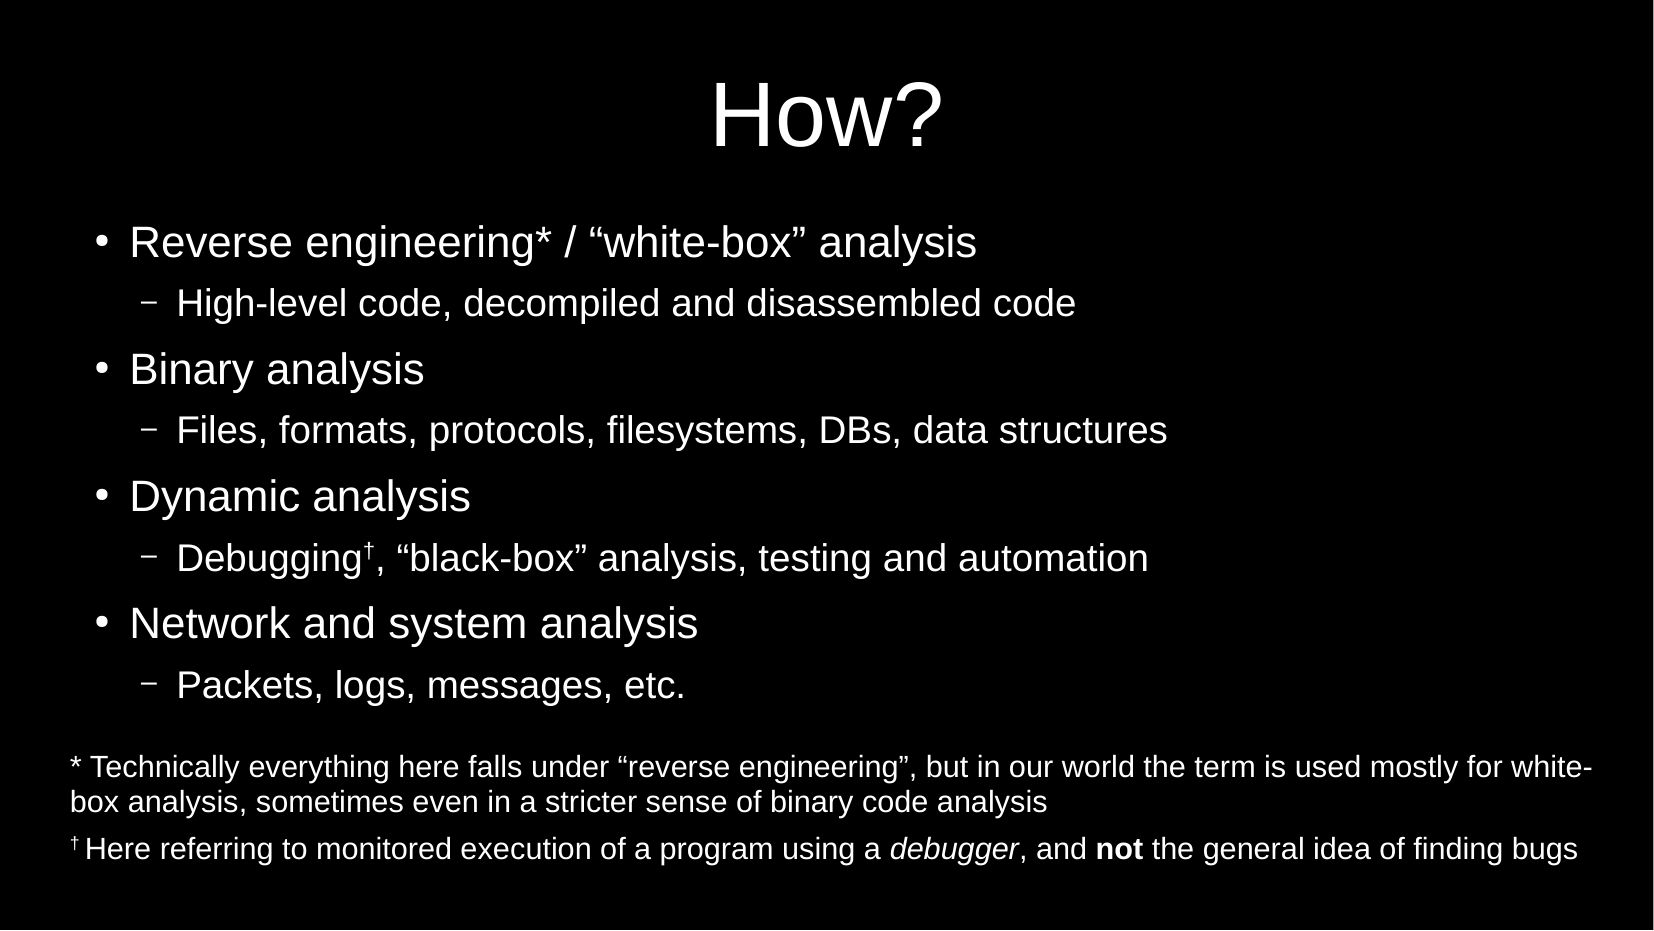

# How?
Reverse engineering* / “white-box” analysis
High-level code, decompiled and disassembled code
Binary analysis
Files, formats, protocols, filesystems, DBs, data structures
Dynamic analysis
Debugging†, “black-box” analysis, testing and automation
Network and system analysis
Packets, logs, messages, etc.
* Technically everything here falls under “reverse engineering”, but in our world the term is used mostly for white-box analysis, sometimes even in a stricter sense of binary code analysis
† Here referring to monitored execution of a program using a debugger, and not the general idea of finding bugs